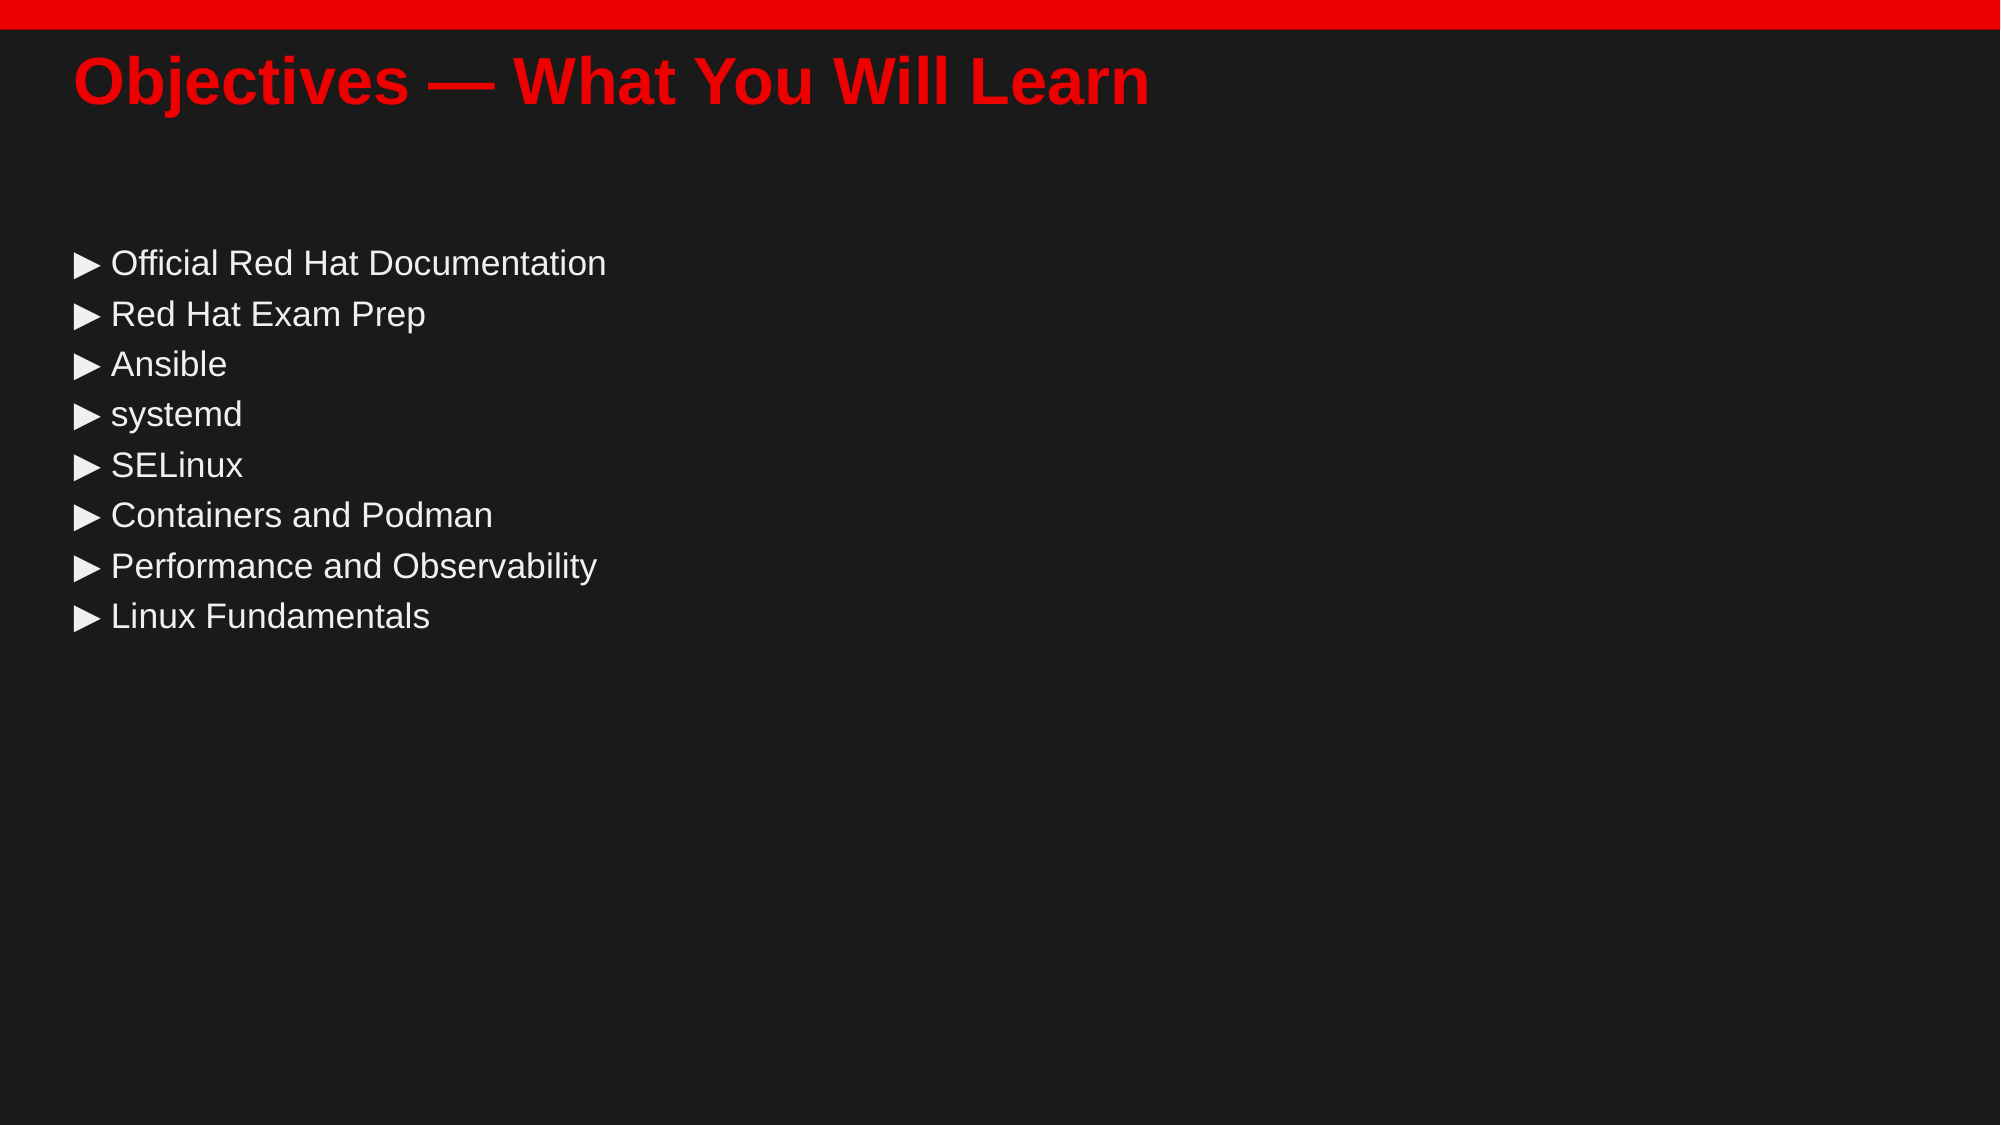

Objectives — What You Will Learn
▶ Official Red Hat Documentation
▶ Red Hat Exam Prep
▶ Ansible
▶ systemd
▶ SELinux
▶ Containers and Podman
▶ Performance and Observability
▶ Linux Fundamentals